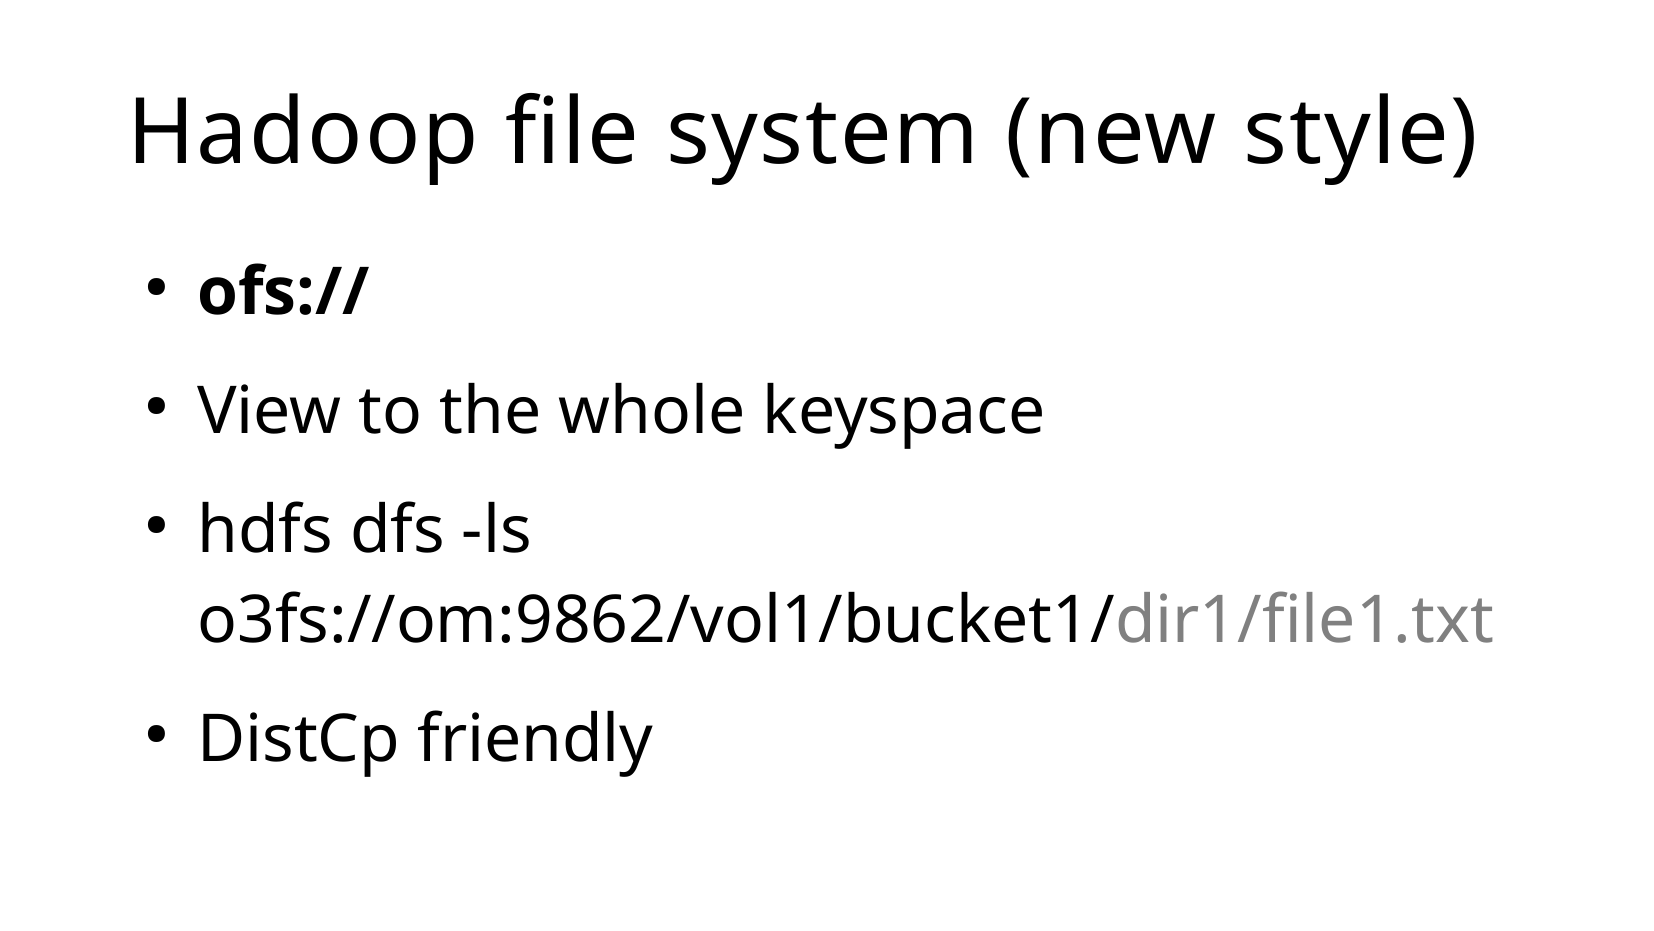

# Hadoop file system (new style)
ofs://
View to the whole keyspace
hdfs dfs -ls
o3fs://om:9862/vol1/bucket1/dir1/file1.txt
DistCp friendly